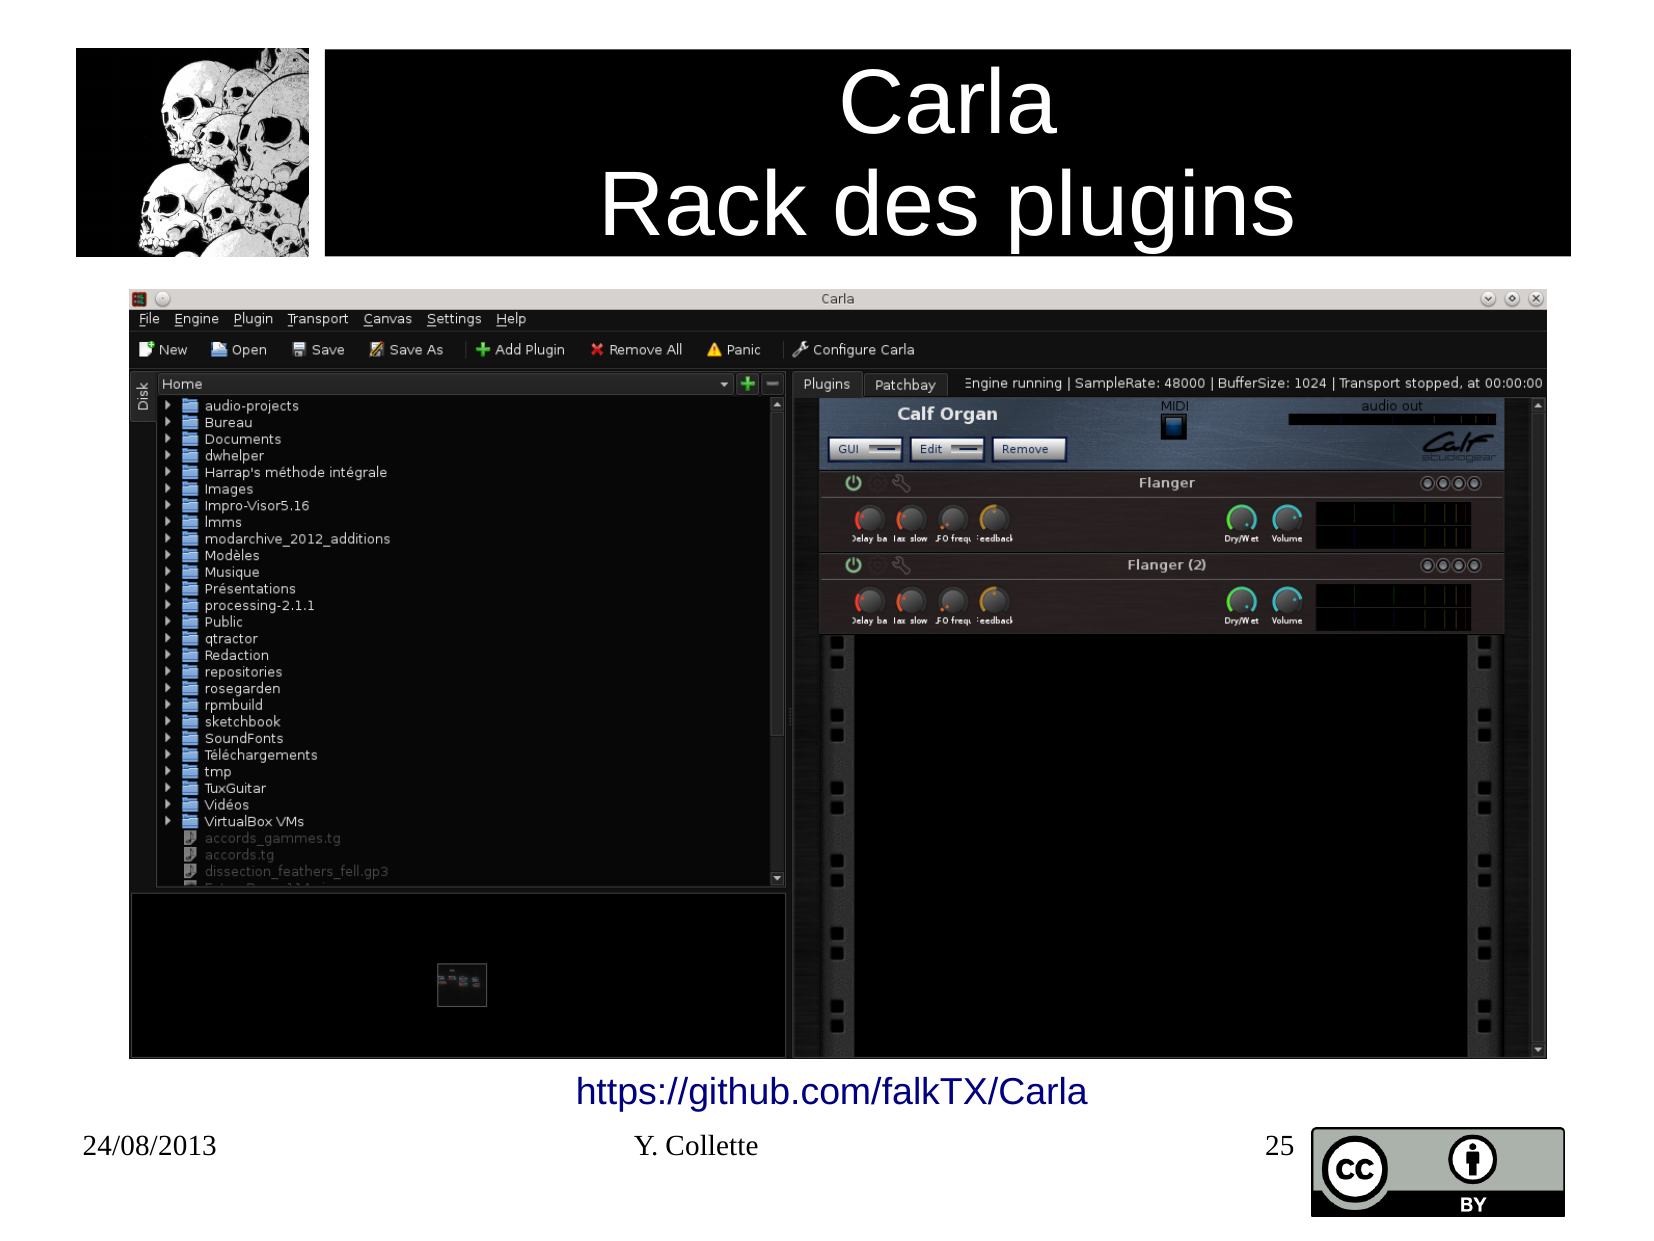

# Carla Rack des plugins
https://github.com/falkTX/Carla
Y. Collette
25